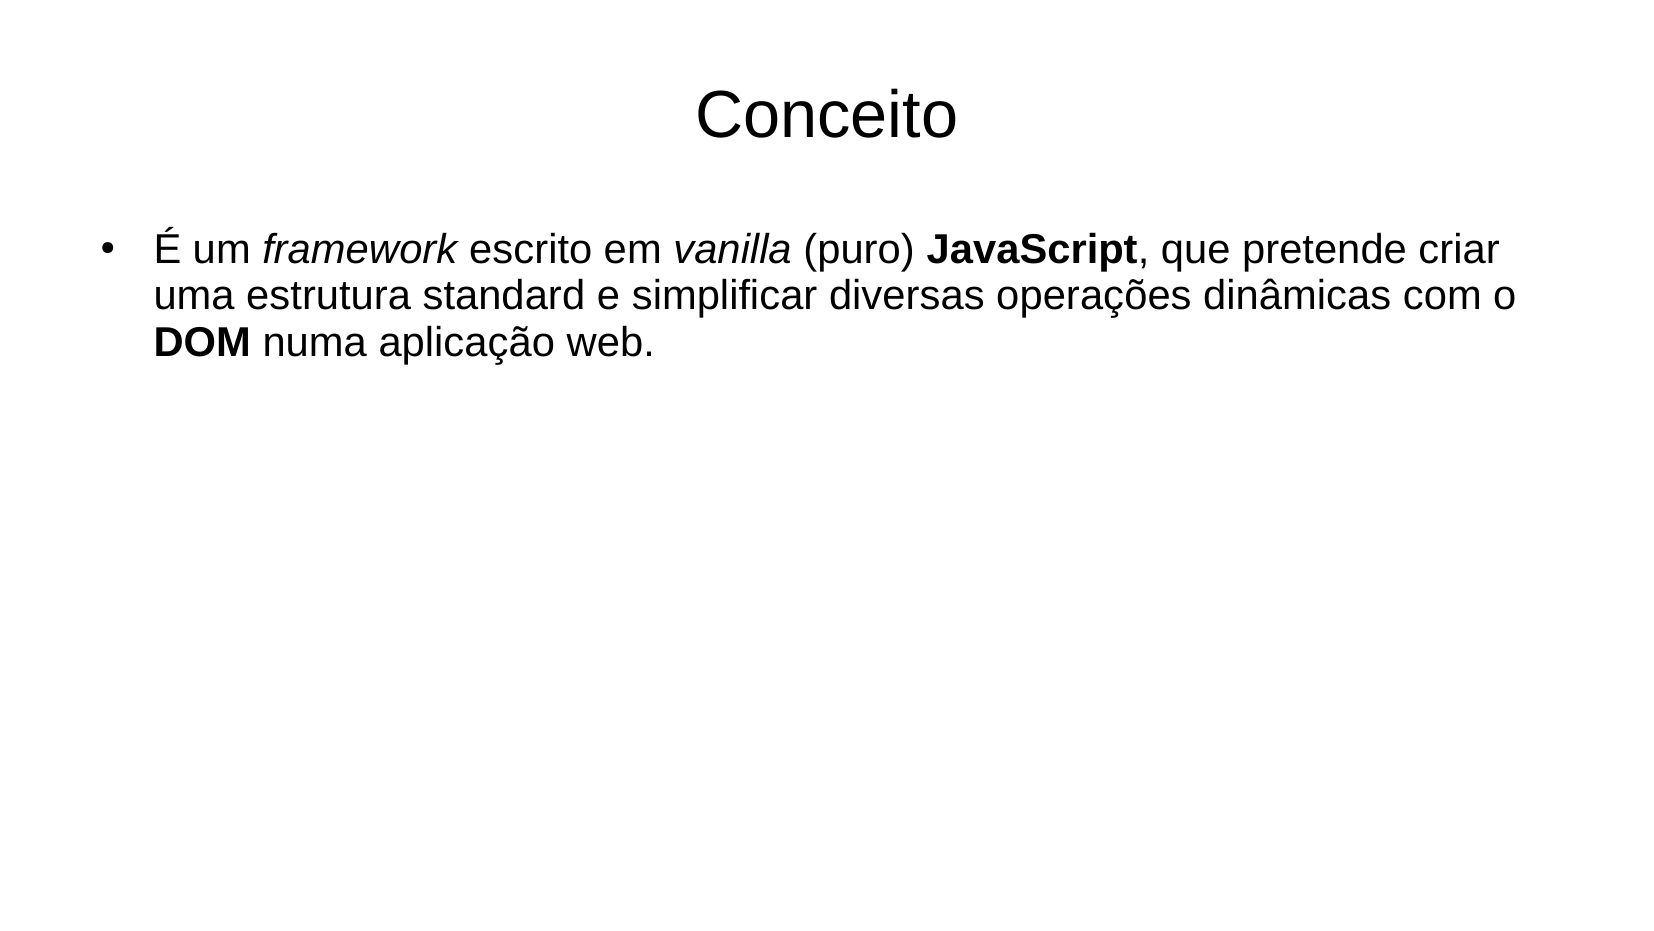

# Conceito
É um framework escrito em vanilla (puro) JavaScript, que pretende criar uma estrutura standard e simplificar diversas operações dinâmicas com o DOM numa aplicação web.